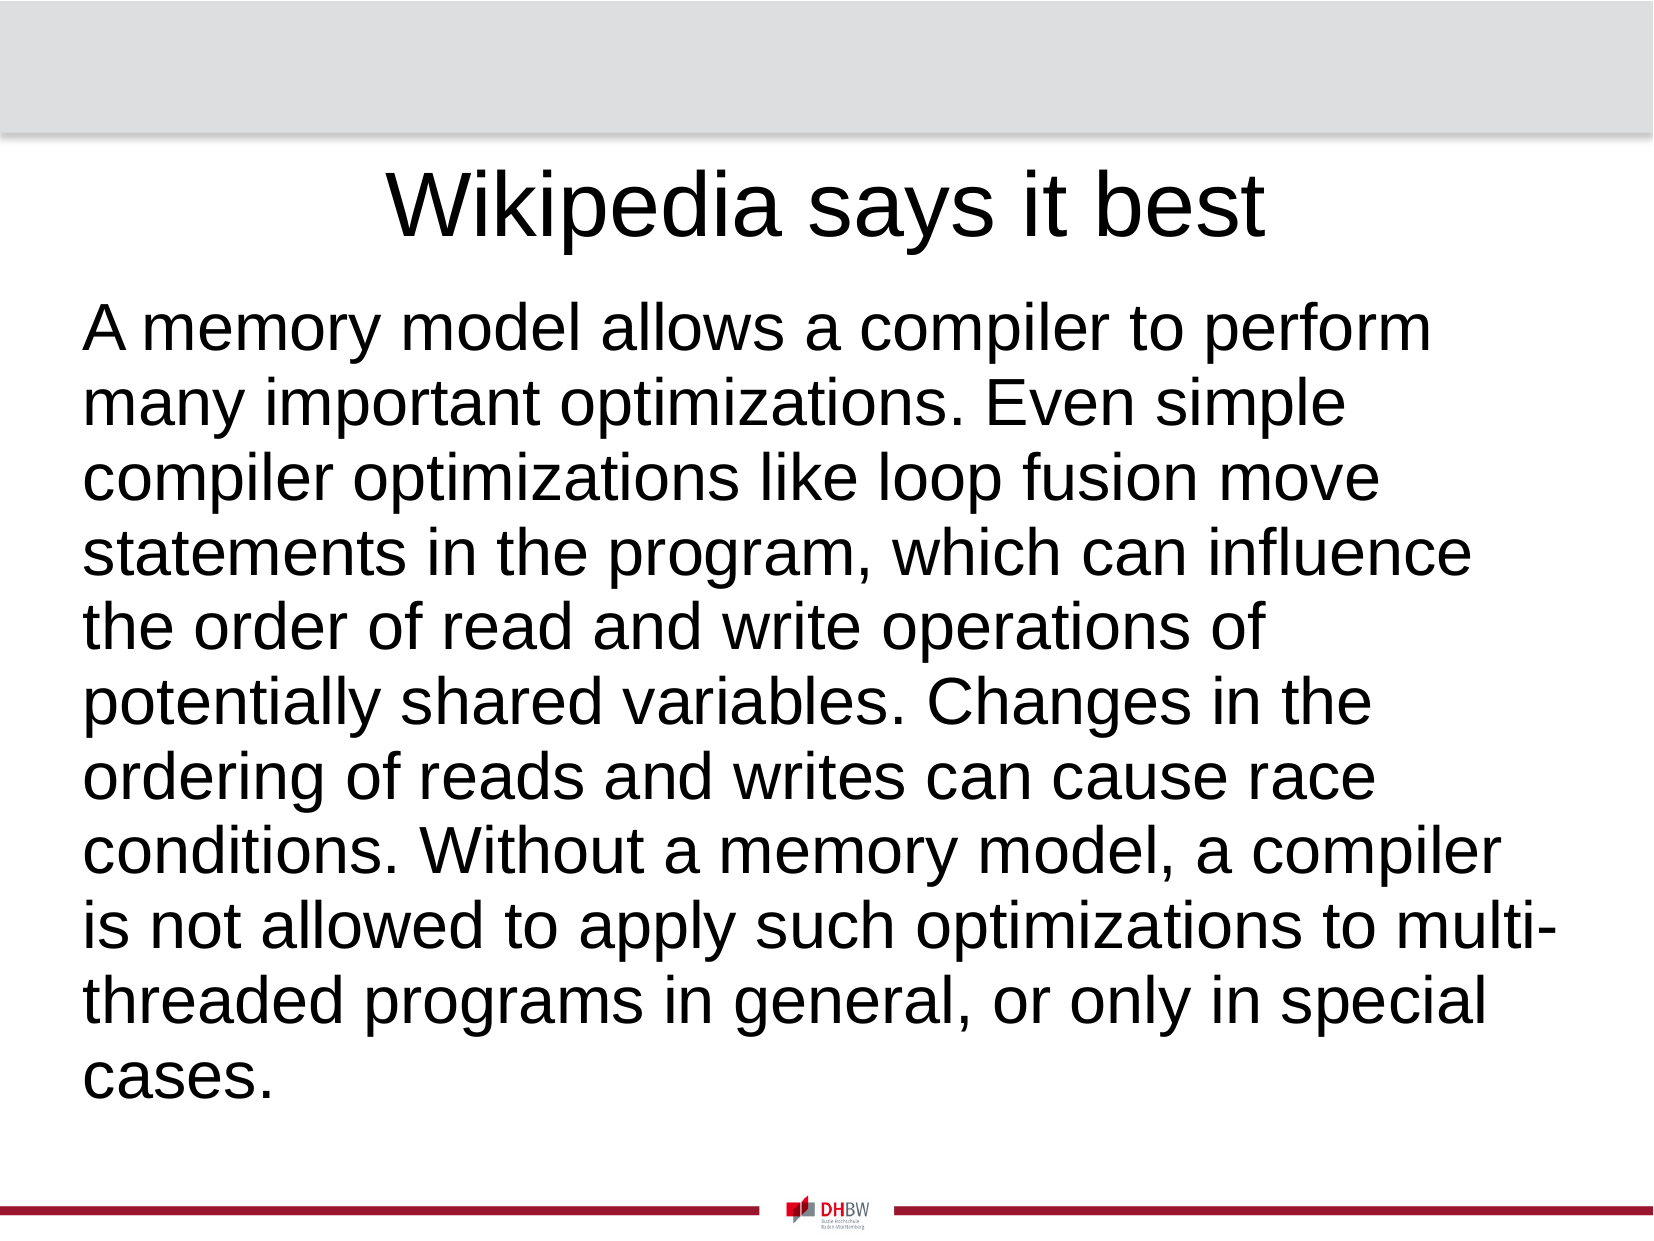

# Wikipedia says it best
A memory model allows a compiler to perform many important optimizations. Even simple compiler optimizations like loop fusion move statements in the program, which can influence the order of read and write operations of potentially shared variables. Changes in the ordering of reads and writes can cause race conditions. Without a memory model, a compiler is not allowed to apply such optimizations to multi-threaded programs in general, or only in special cases.